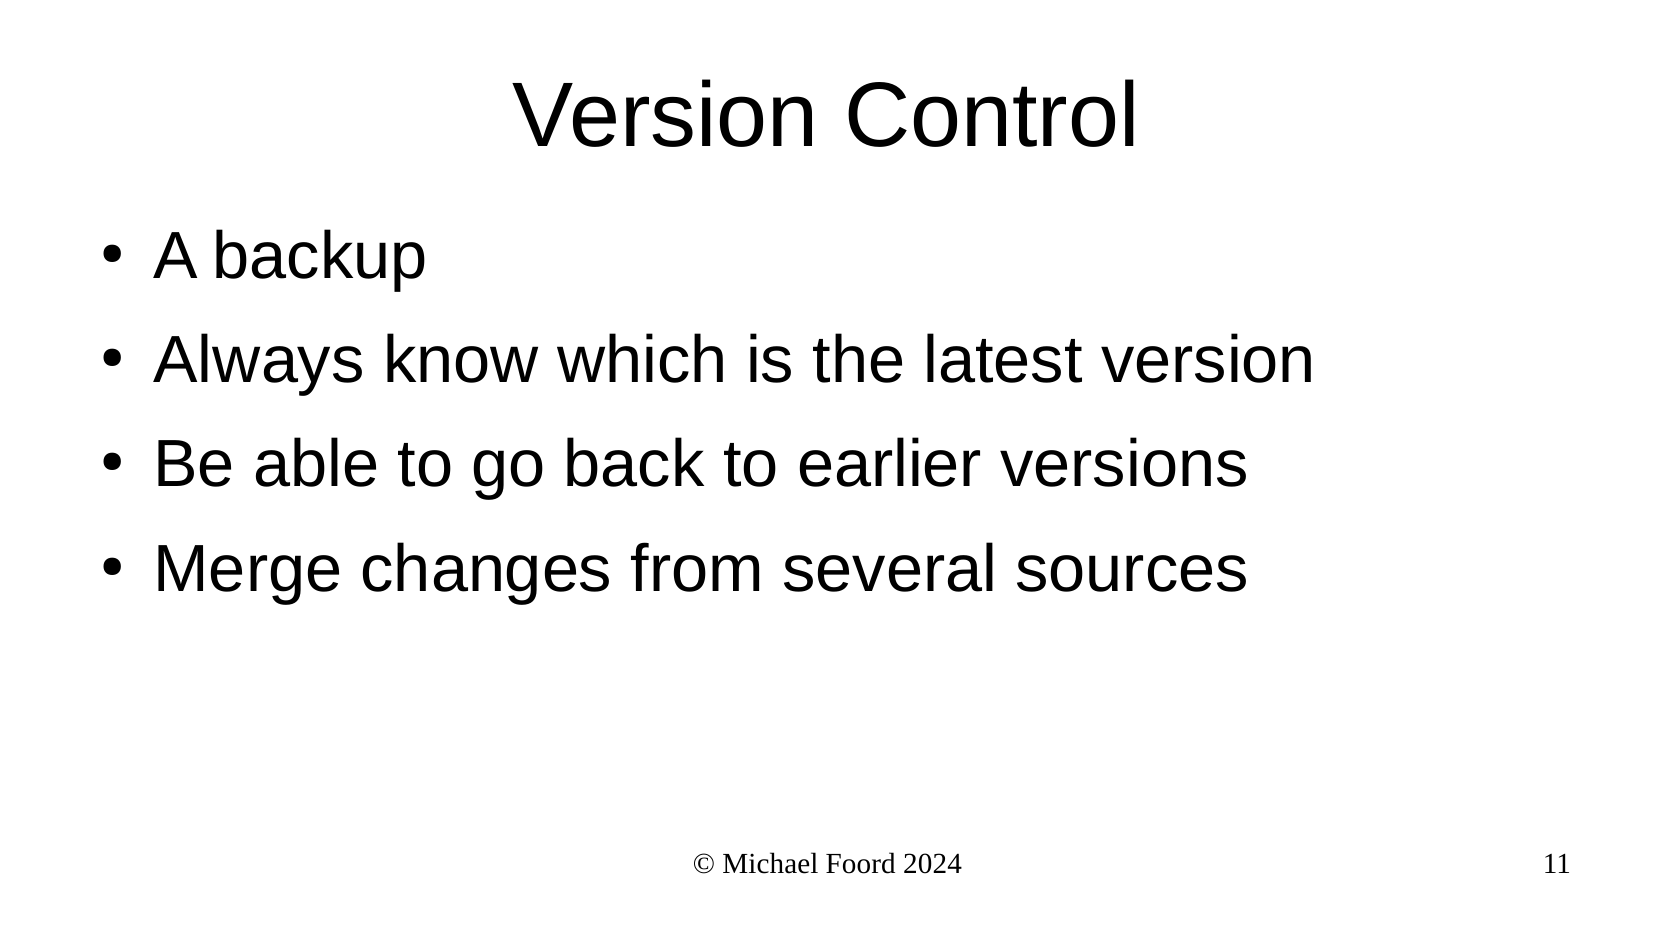

# Version Control
A backup
Always know which is the latest version
Be able to go back to earlier versions
Merge changes from several sources
© Michael Foord 2024
11